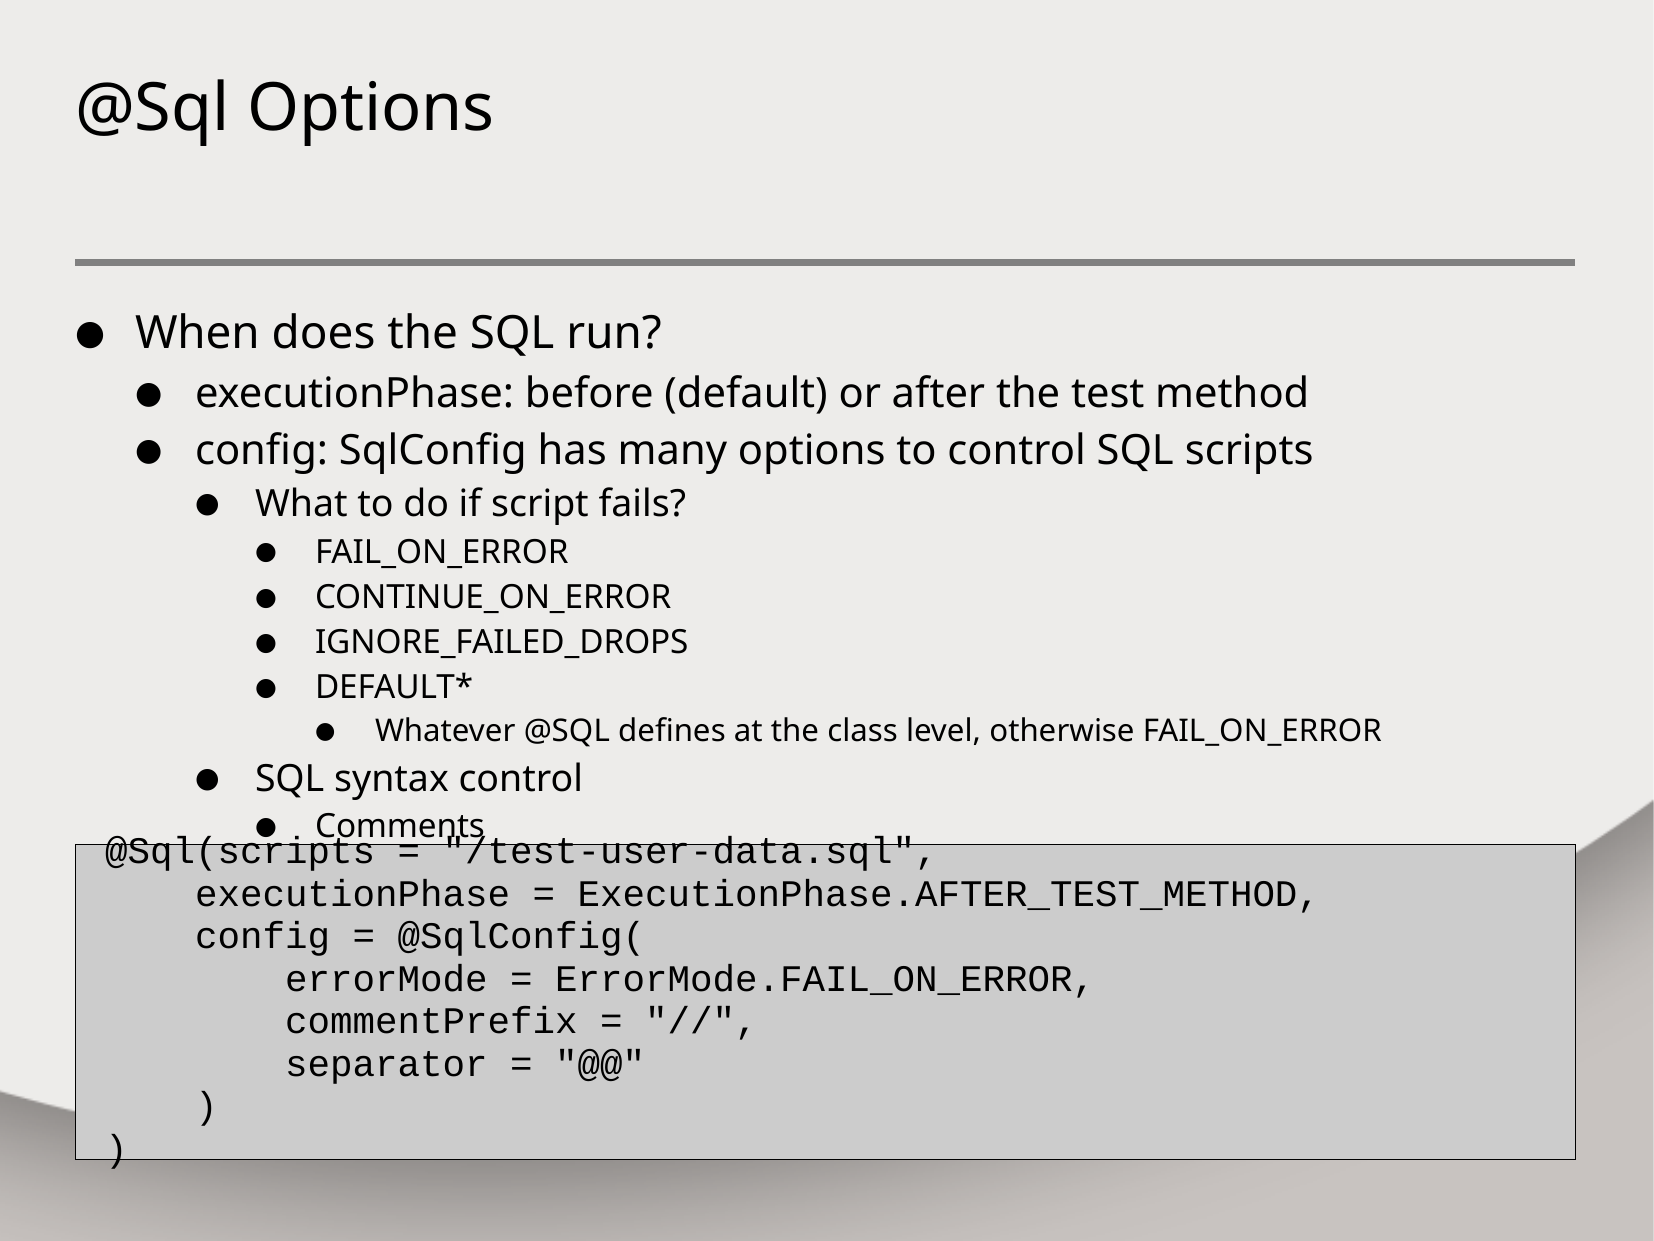

# @Sql Options
When does the SQL run?
executionPhase: before (default) or after the test method
config: SqlConfig has many options to control SQL scripts
What to do if script fails?
FAIL_ON_ERROR
CONTINUE_ON_ERROR
IGNORE_FAILED_DROPS
DEFAULT*
Whatever @SQL defines at the class level, otherwise FAIL_ON_ERROR
SQL syntax control
Comments
Statement separator
@Sql(scripts = "/test-user-data.sql",
 executionPhase = ExecutionPhase.AFTER_TEST_METHOD,
 config = @SqlConfig(
 errorMode = ErrorMode.FAIL_ON_ERROR,
 commentPrefix = "//",
 separator = "@@"
 )
)